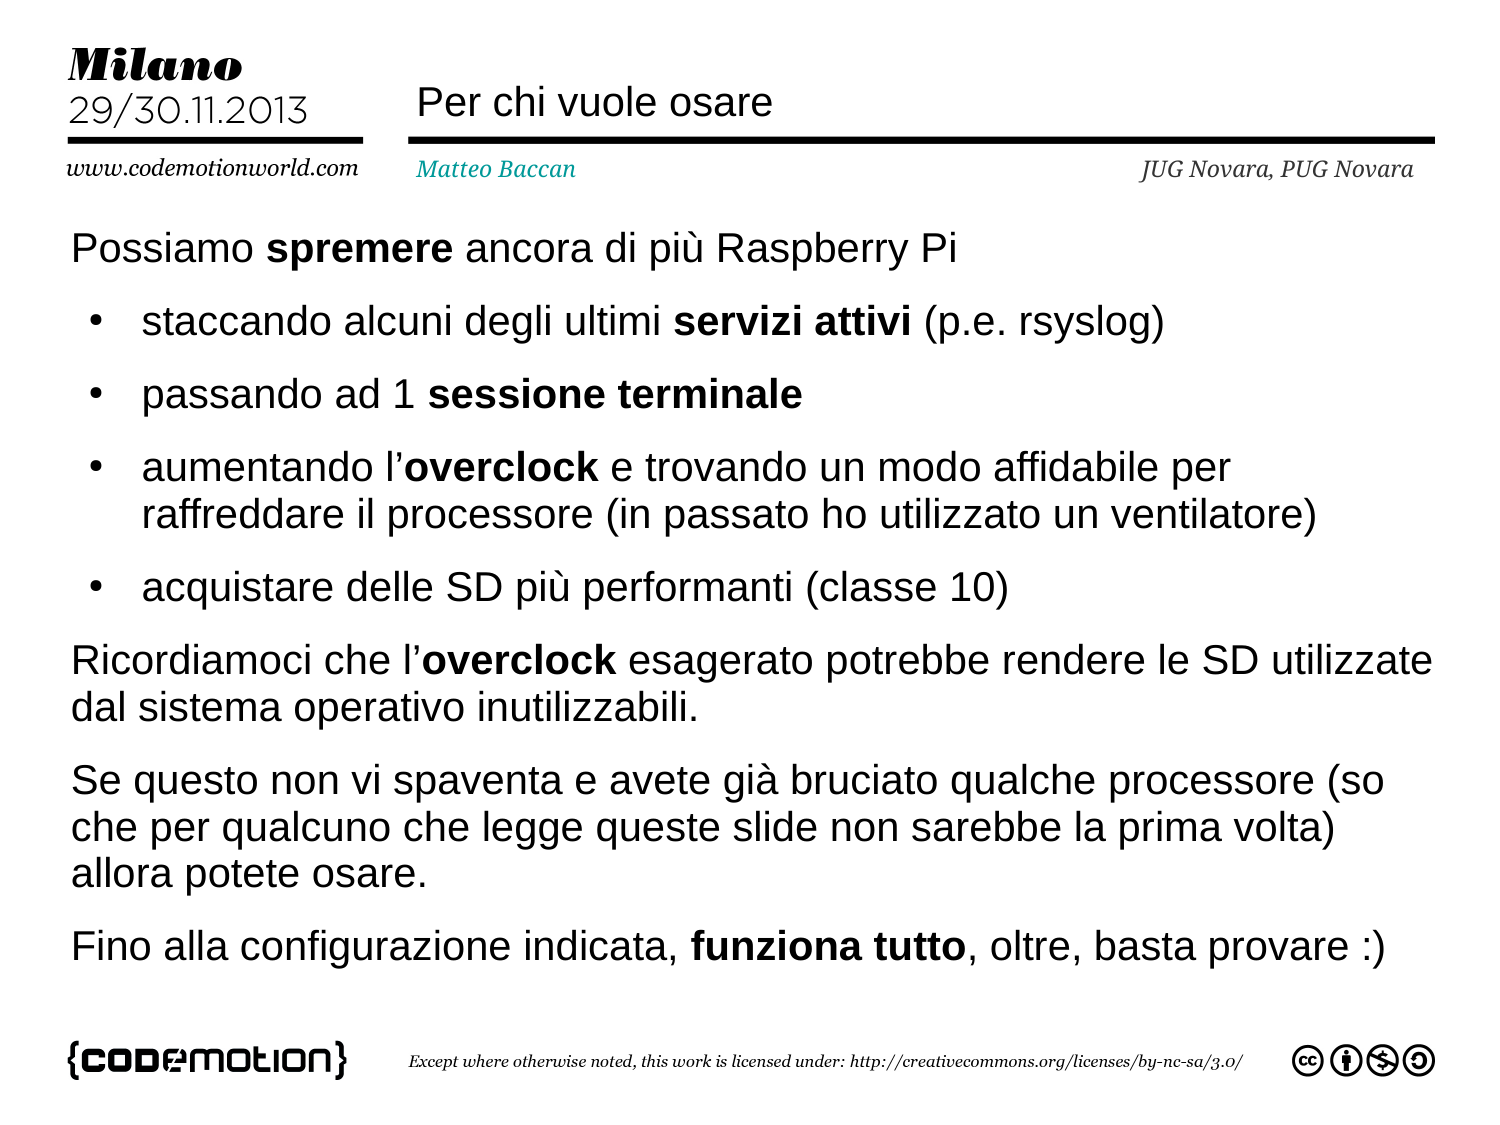

# Per chi vuole osare
Matteo Baccan
JUG Novara, PUG Novara
Possiamo spremere ancora di più Raspberry Pi
staccando alcuni degli ultimi servizi attivi (p.e. rsyslog)
passando ad 1 sessione terminale
aumentando l’overclock e trovando un modo affidabile per raffreddare il processore (in passato ho utilizzato un ventilatore)
acquistare delle SD più performanti (classe 10)
Ricordiamoci che l’overclock esagerato potrebbe rendere le SD utilizzate dal sistema operativo inutilizzabili.
Se questo non vi spaventa e avete già bruciato qualche processore (so che per qualcuno che legge queste slide non sarebbe la prima volta) allora potete osare.
Fino alla configurazione indicata, funziona tutto, oltre, basta provare :)